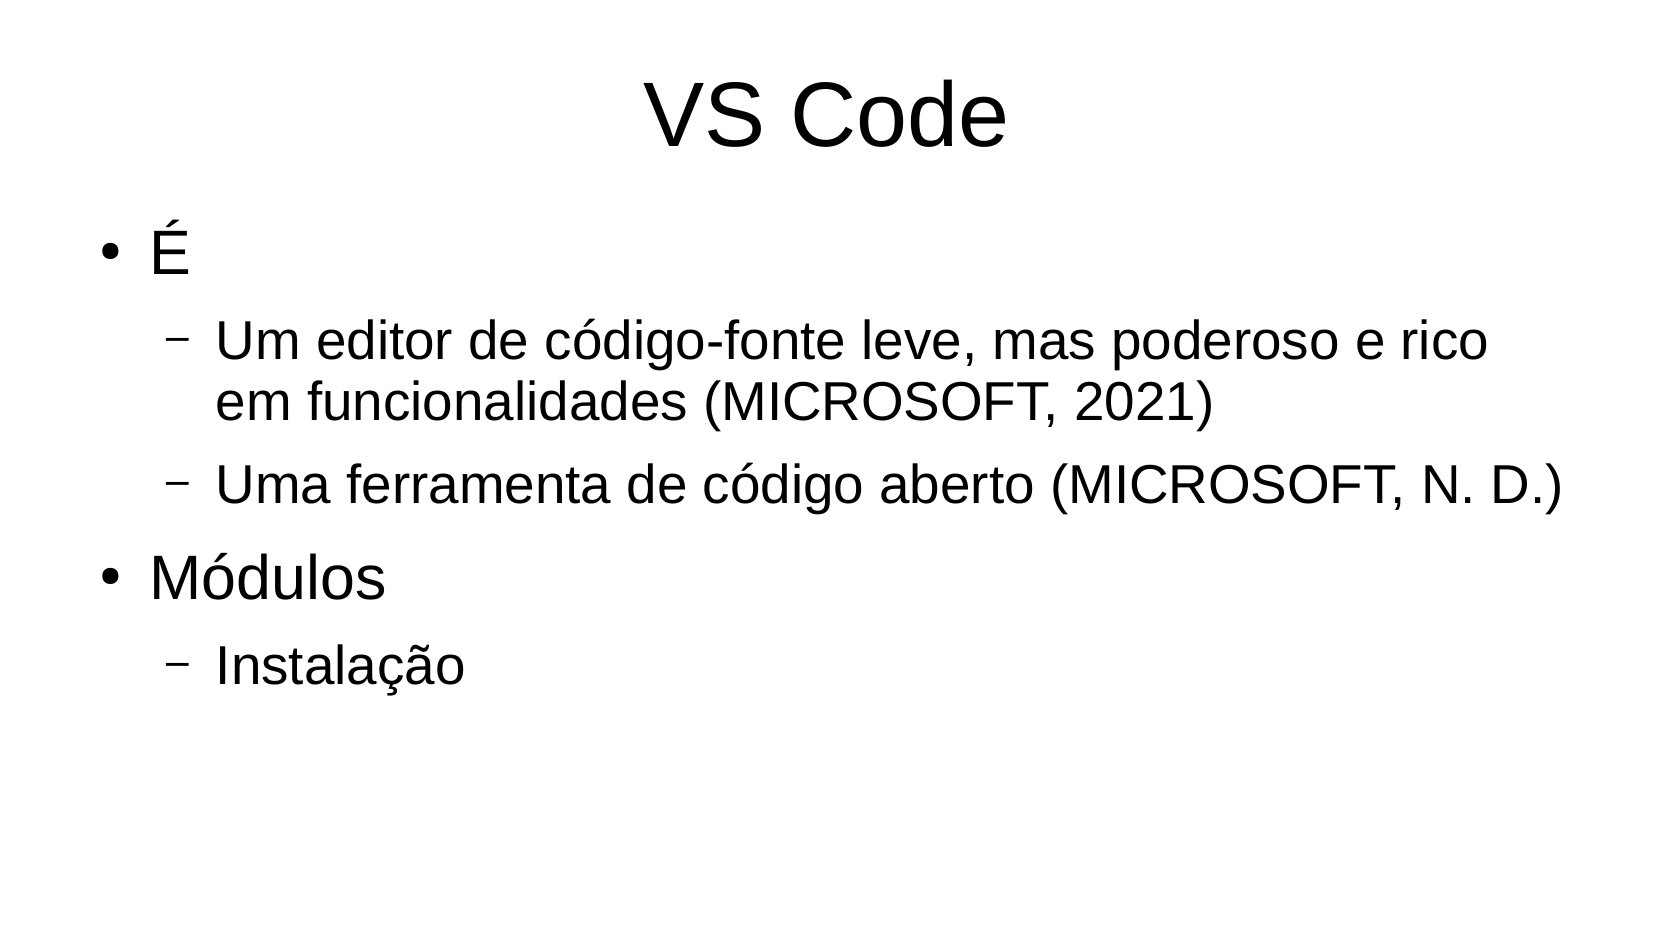

# VS Code
É
Um editor de código-fonte leve, mas poderoso e rico em funcionalidades (MICROSOFT, 2021)
Uma ferramenta de código aberto (MICROSOFT, N. D.)
Módulos
Instalação